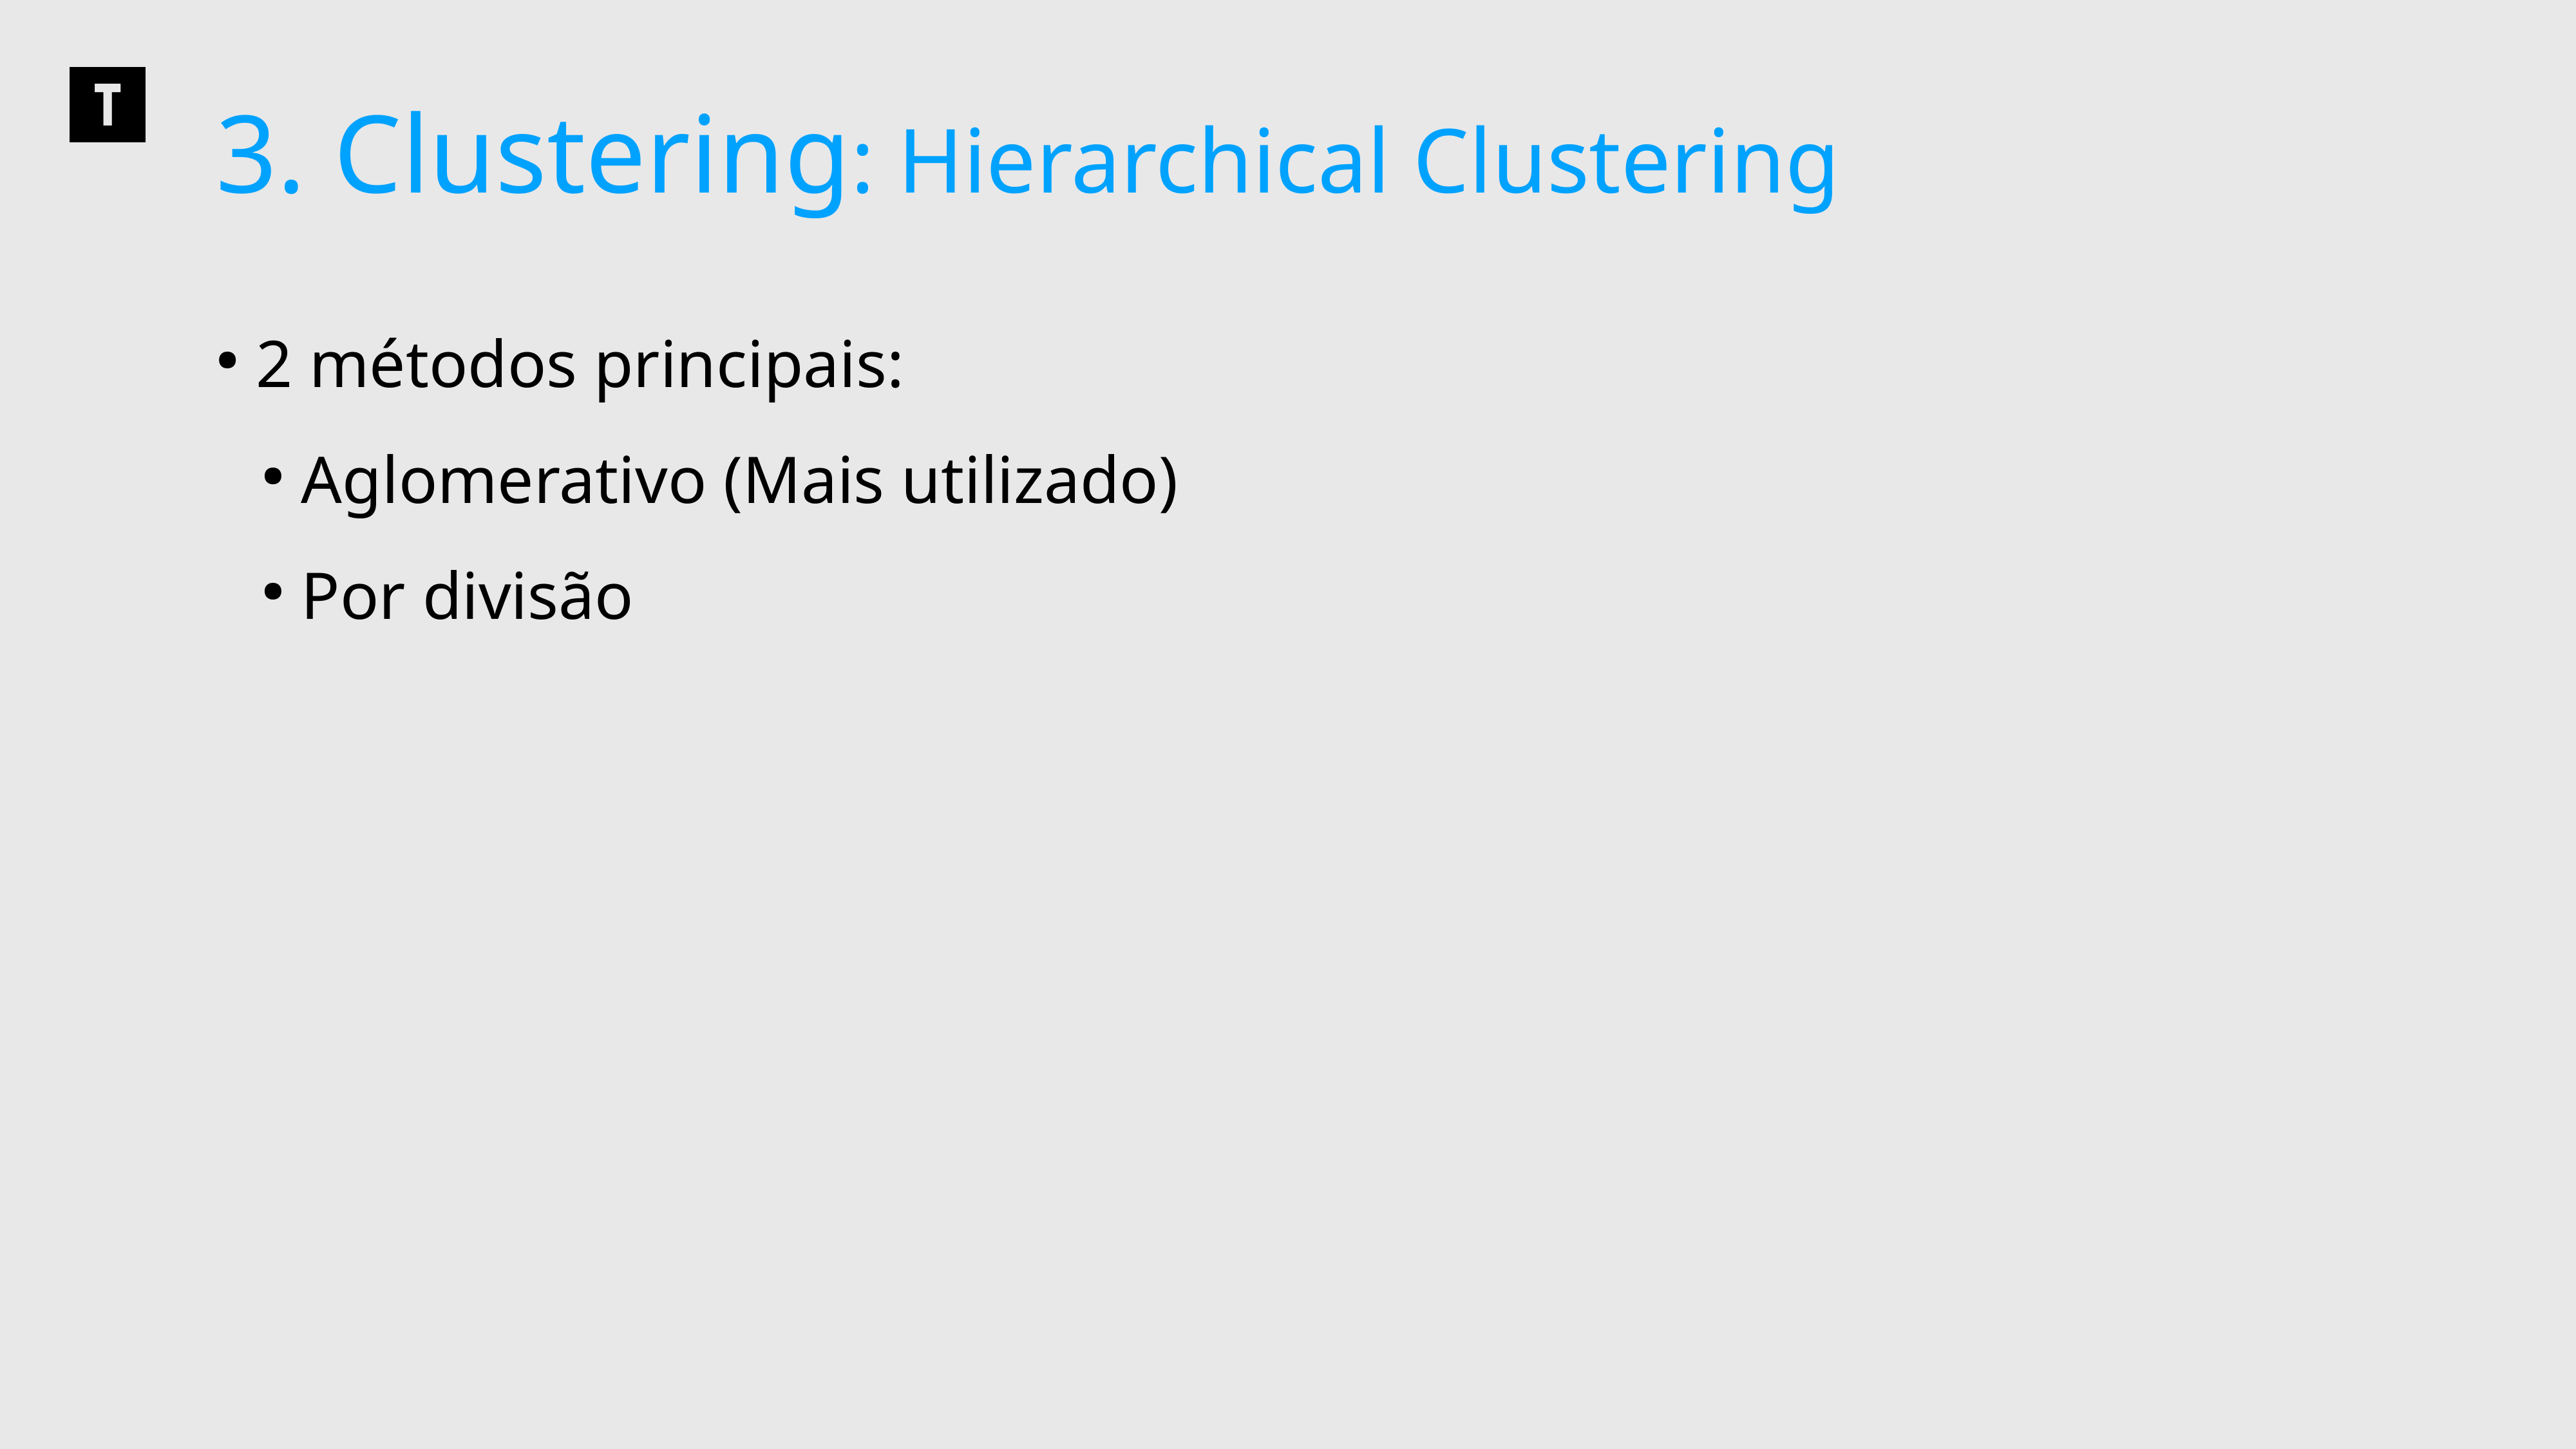

3. Clustering: Hierarchical Clustering
 2 métodos principais:
 Aglomerativo (Mais utilizado)
 Por divisão